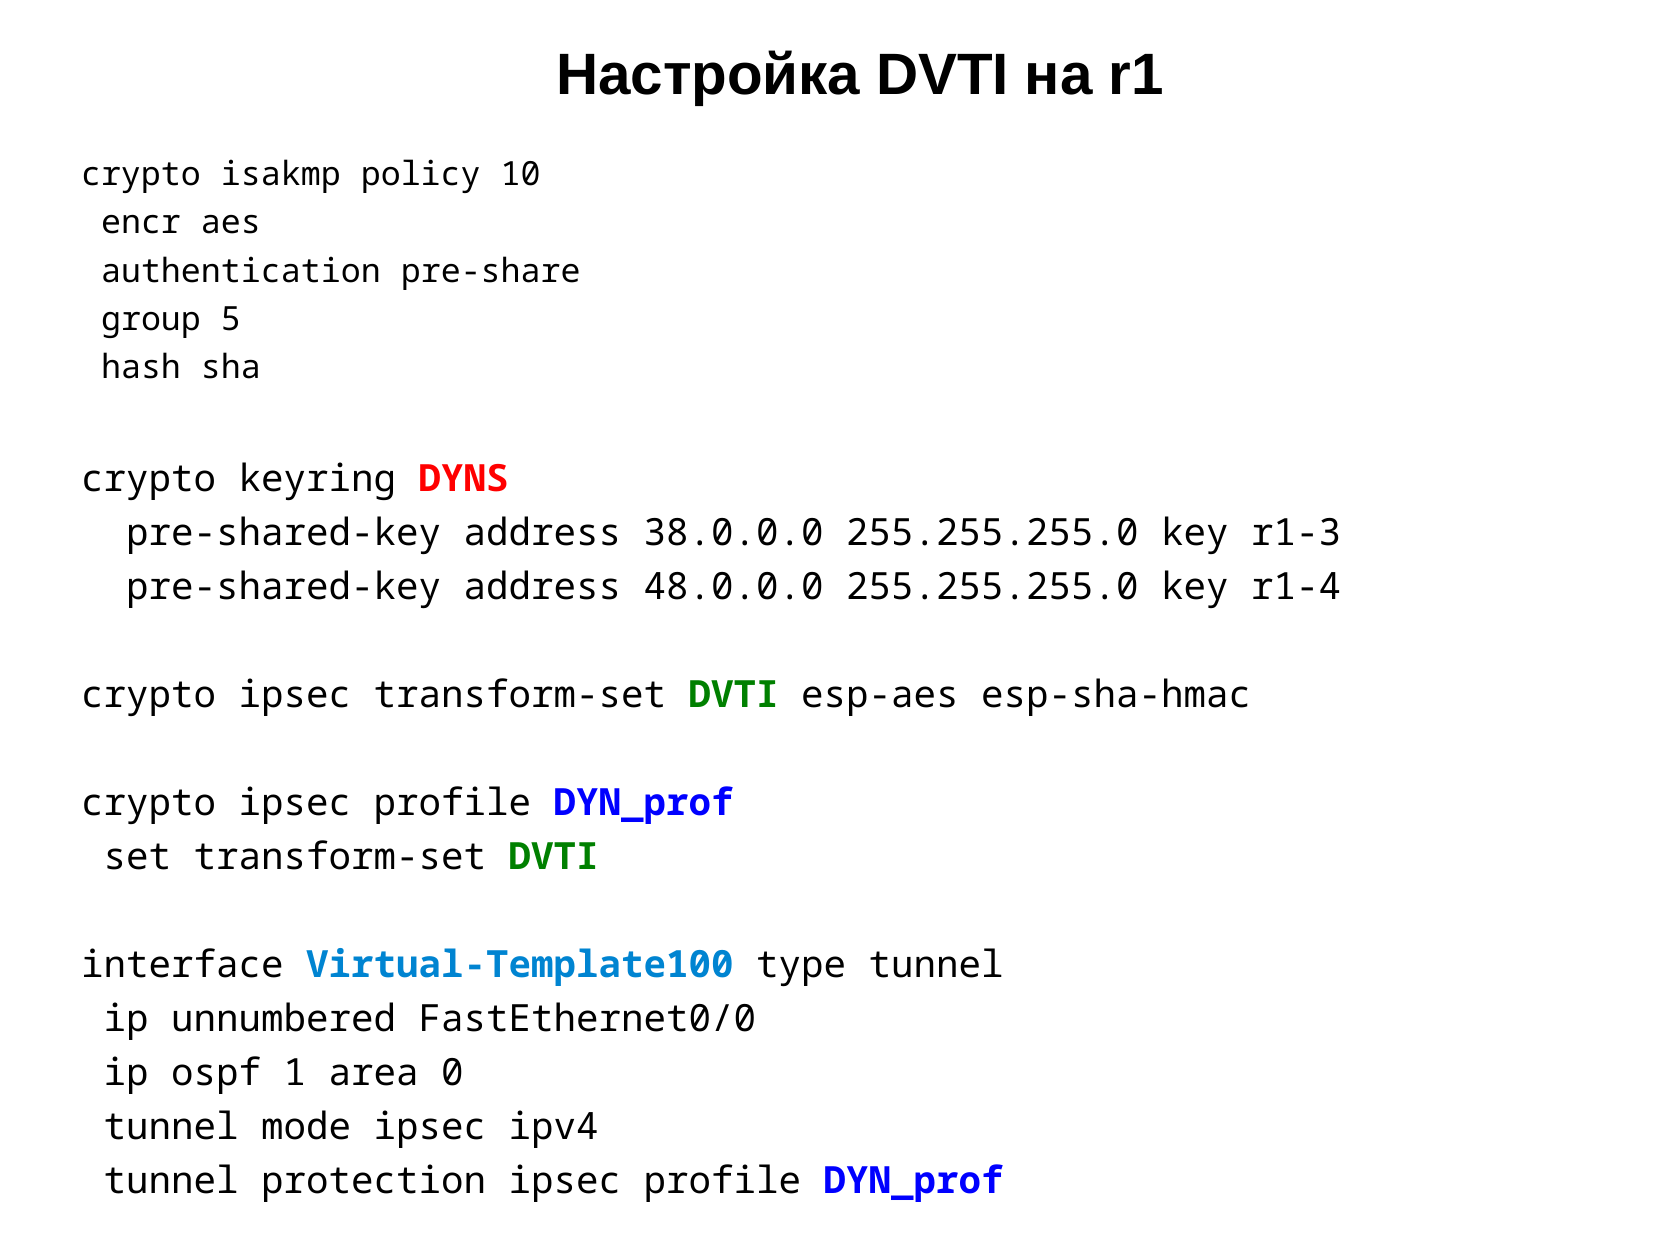

Настройка DVTI на r1
# crypto isakmp policy 10
 encr aes
 authentication pre-share
 group 5
 hash sha
crypto keyring DYNS
 pre-shared-key address 38.0.0.0 255.255.255.0 key r1-3
 pre-shared-key address 48.0.0.0 255.255.255.0 key r1-4
crypto ipsec transform-set DVTI esp-aes esp-sha-hmac
crypto ipsec profile DYN_prof
 set transform-set DVTI
interface Virtual-Template100 type tunnel
 ip unnumbered FastEthernet0/0
 ip ospf 1 area 0
 tunnel mode ipsec ipv4
 tunnel protection ipsec profile DYN_prof
crypto isakmp profile IKE_prof
 keyring DYNS
 match identity address 38.0.0.0 255.255.255.0
 match identity address 48.0.0.0 255.255.255.0
 virtual-template 100